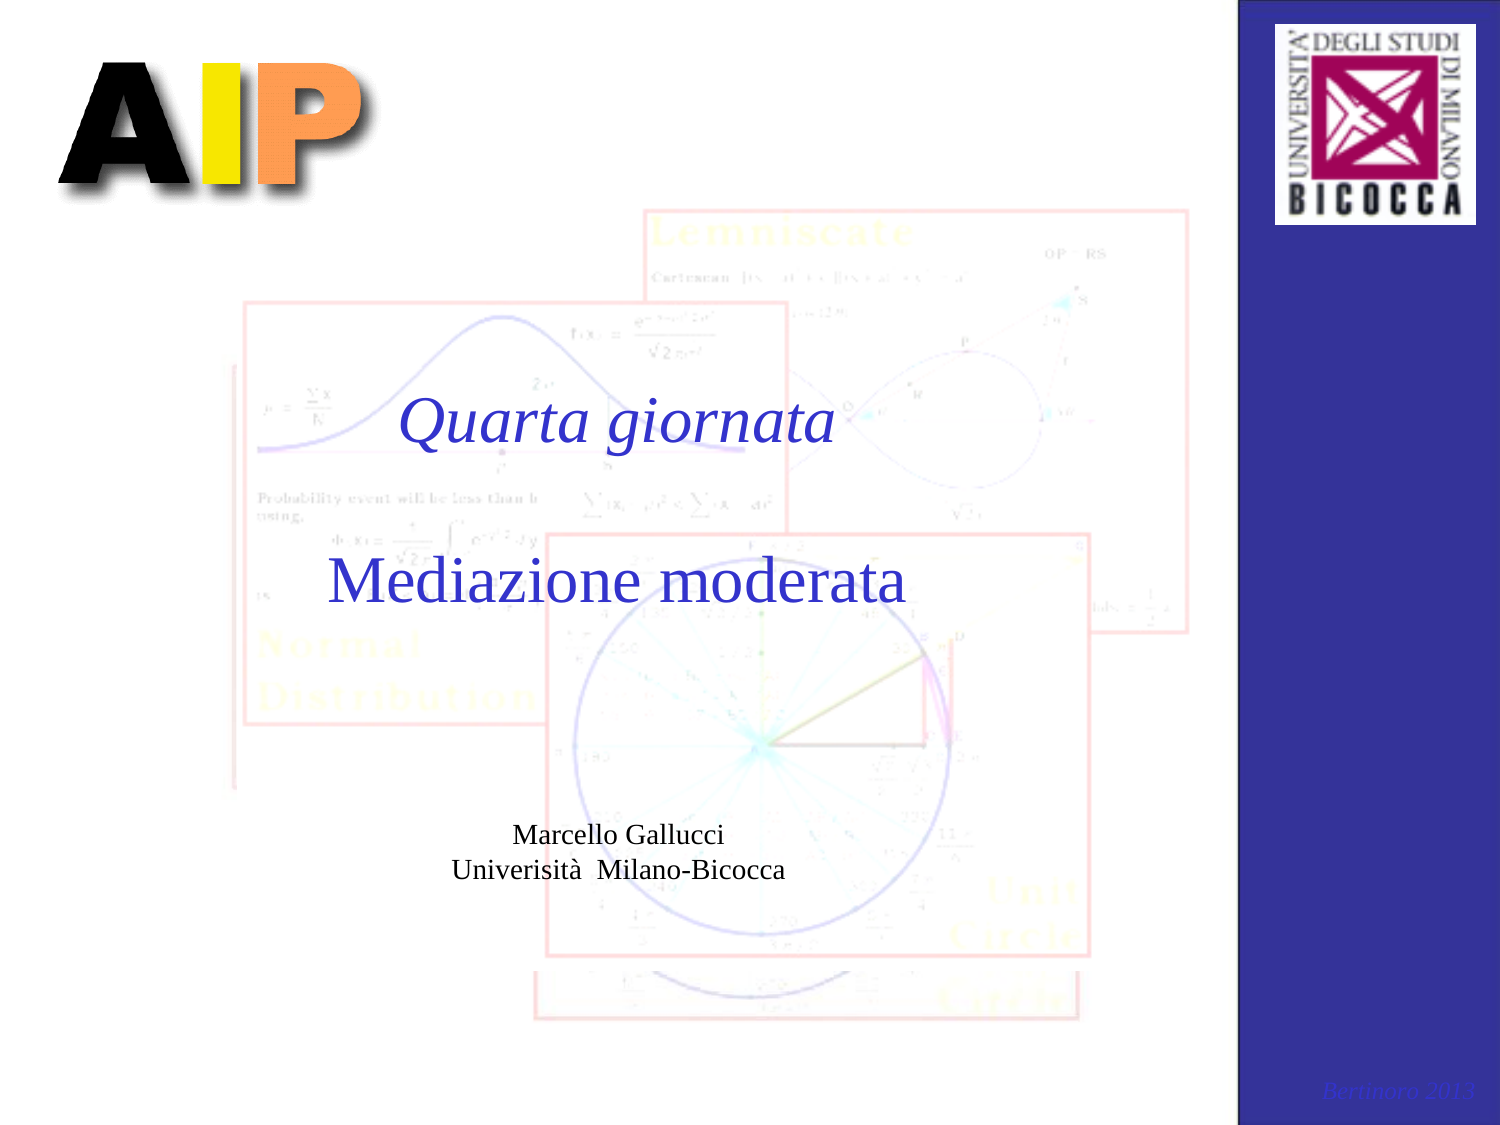

# Quarta giornata Mediazione moderata
Marcello Gallucci
Univerisità Milano-Bicocca
Bertinoro 2013